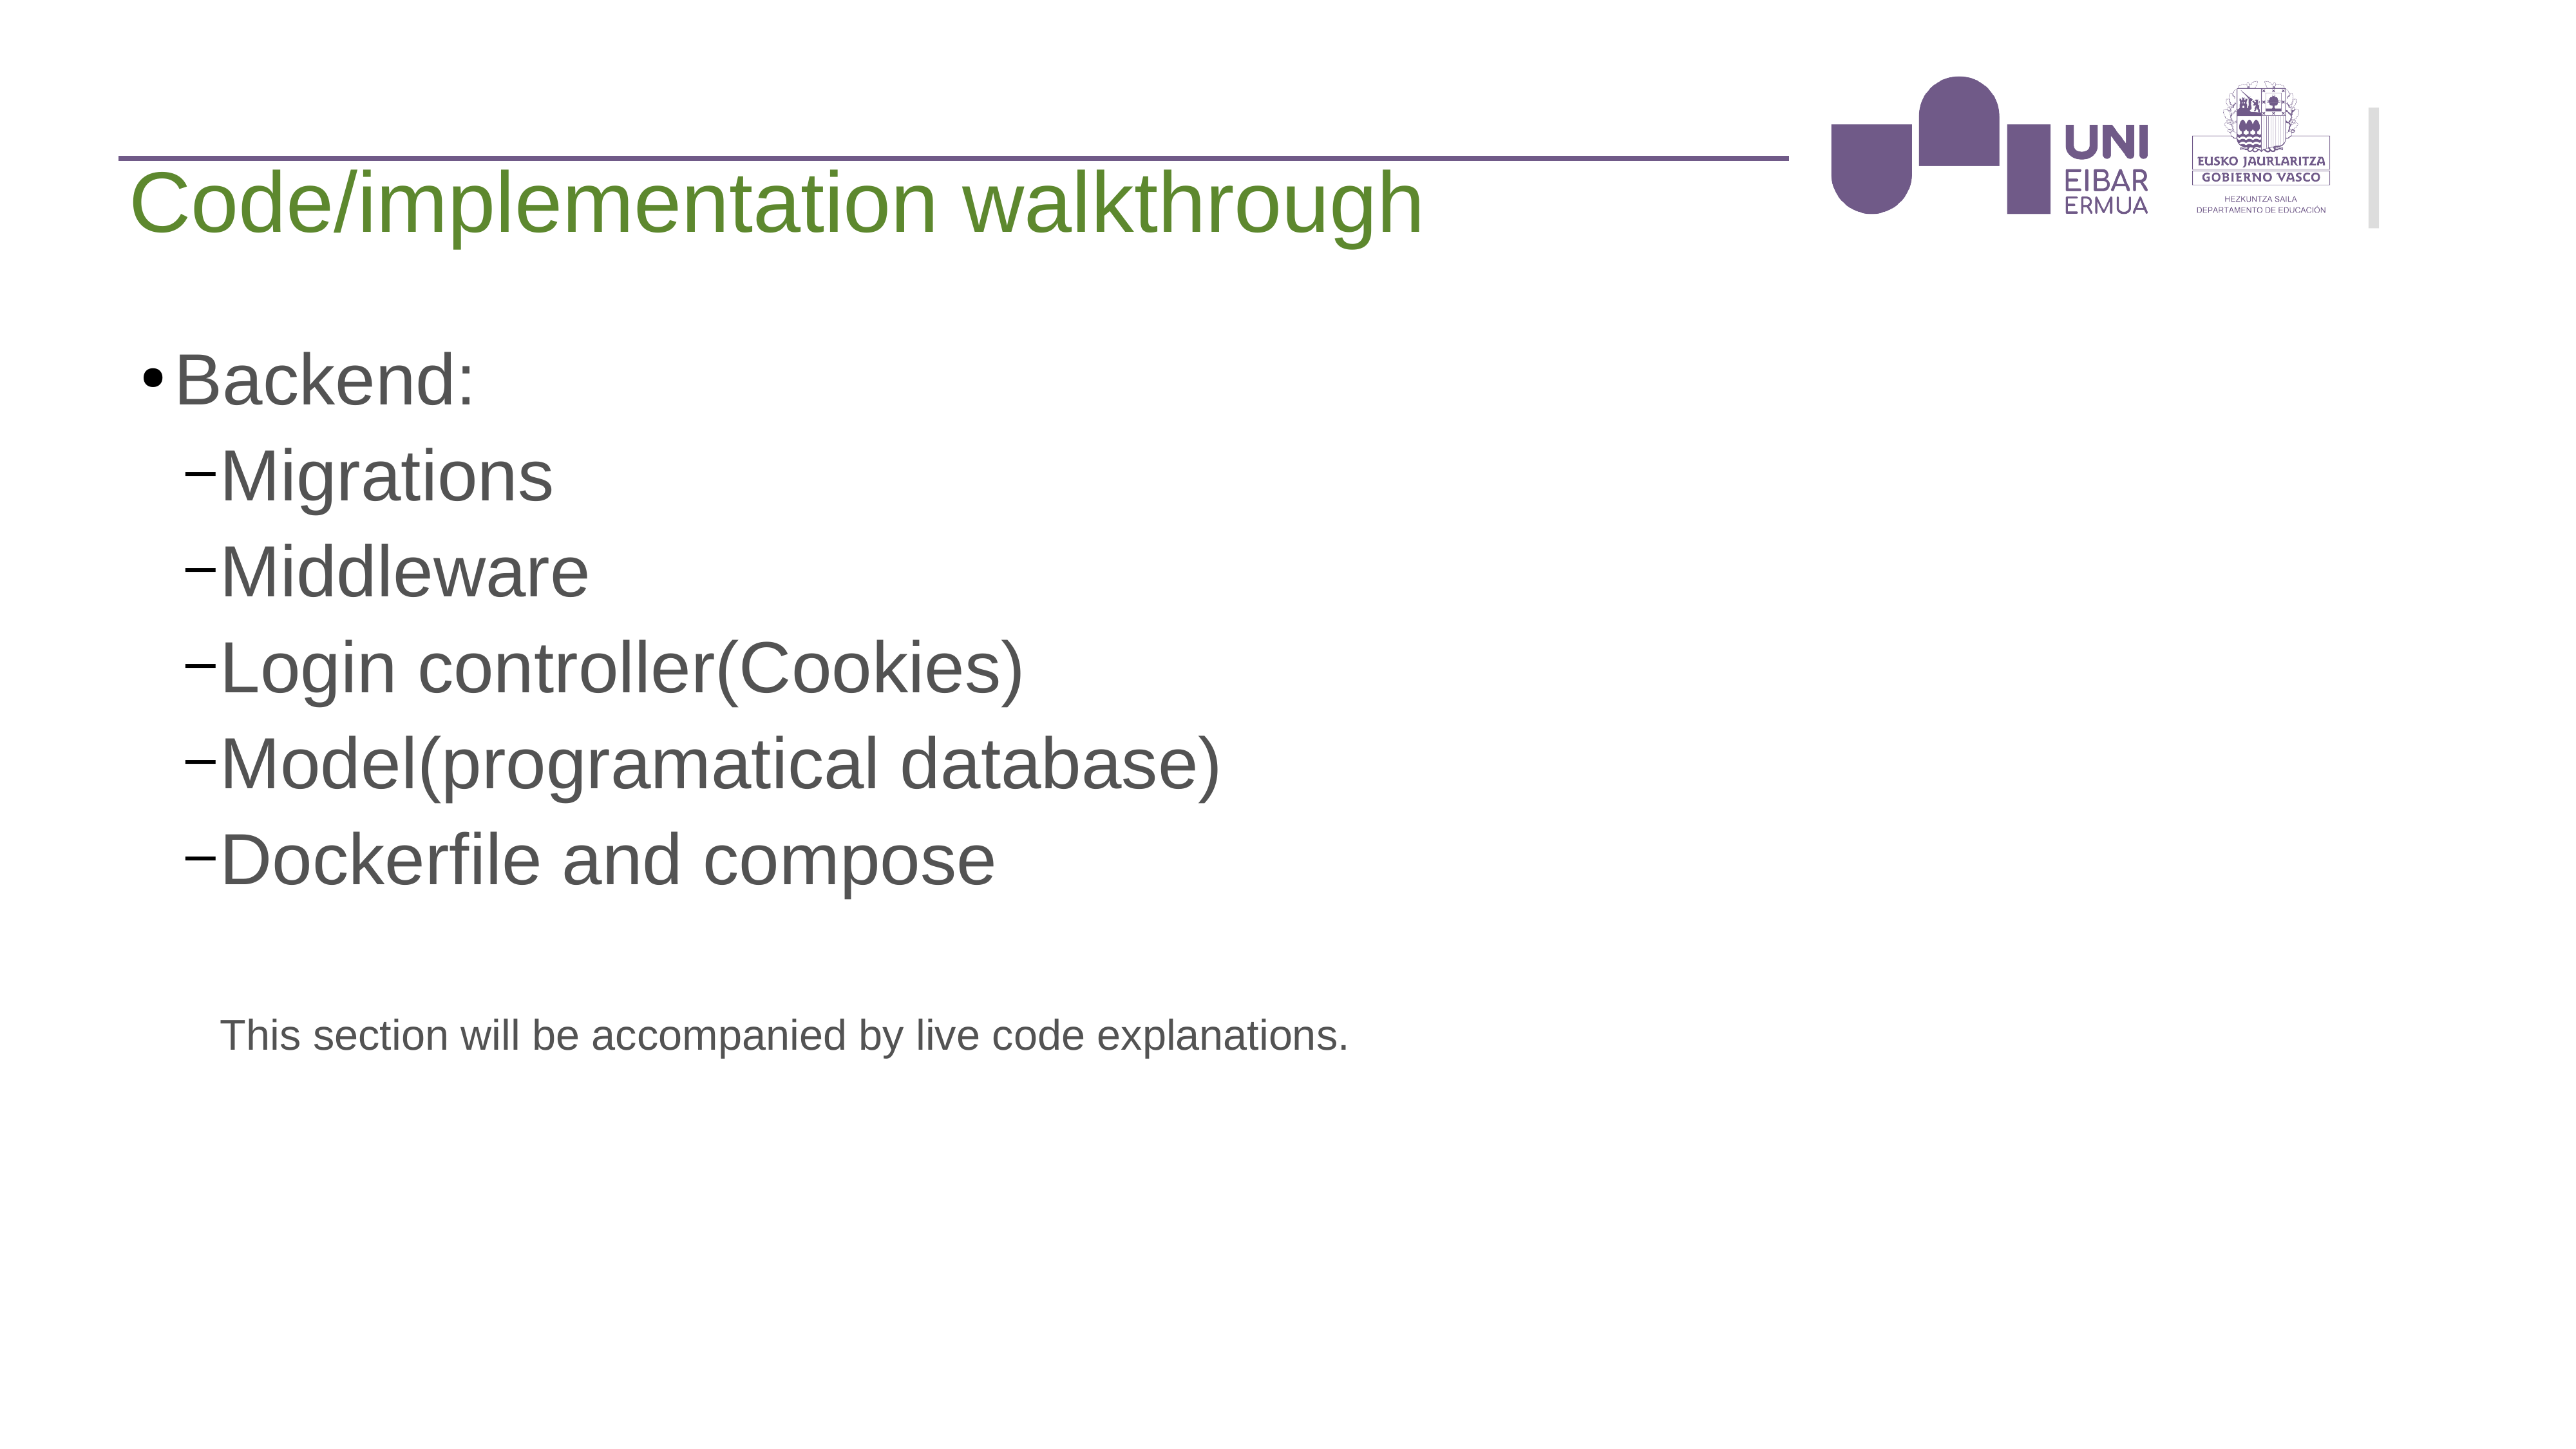

# Code/implementation walkthrough
Backend:
Migrations
Middleware
Login controller(Cookies)
Model(programatical database)
Dockerfile and compose
This section will be accompanied by live code explanations.